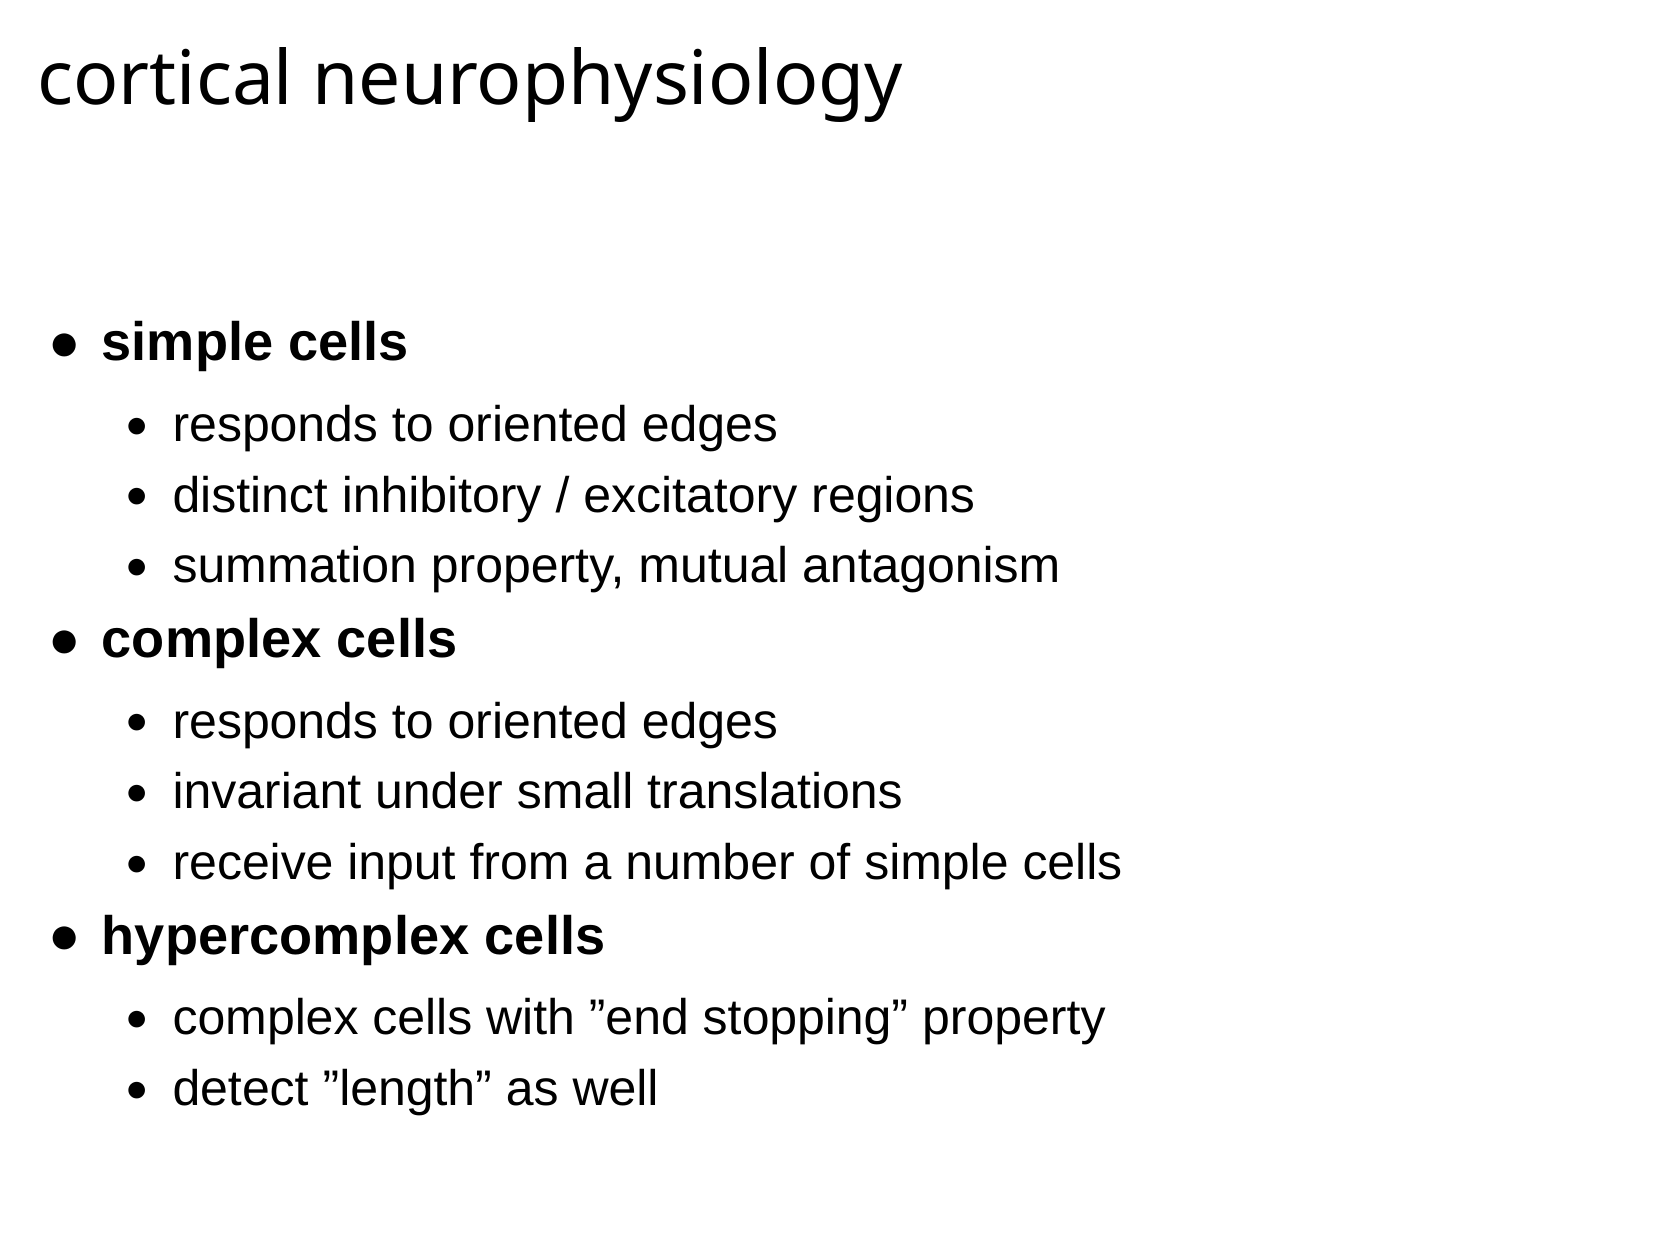

# cortical neurophysiology
simple cells
responds to oriented edges
distinct inhibitory / excitatory regions
summation property, mutual antagonism
complex cells
responds to oriented edges
invariant under small translations
receive input from a number of simple cells
hypercomplex cells
complex cells with ”end stopping” property
detect ”length” as well